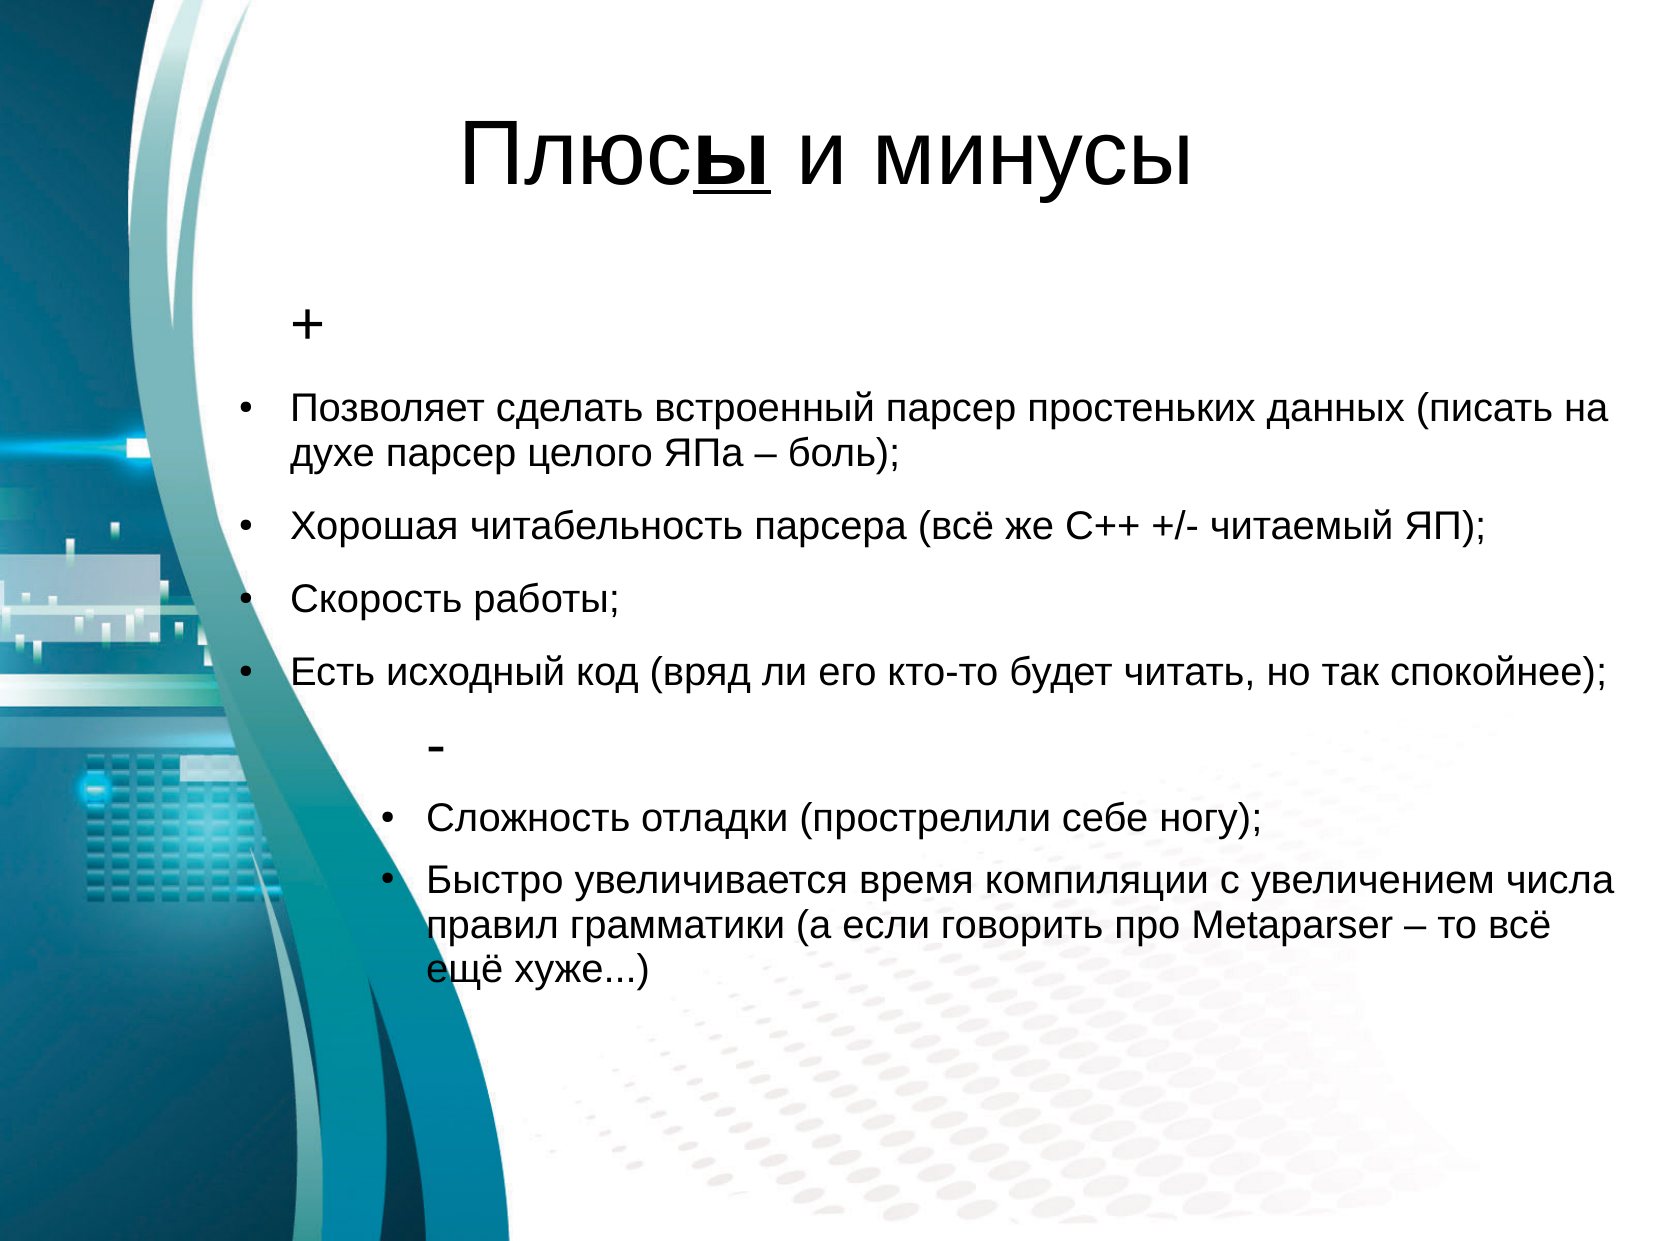

# Плюсы и минусы
+
Позволяет сделать встроенный парсер простеньких данных (писать на духе парсер целого ЯПа – боль);
Хорошая читабельность парсера (всё же C++ +/- читаемый ЯП);
Скорость работы;
Есть исходный код (вряд ли его кто-то будет читать, но так спокойнее);
-
Сложность отладки (прострелили себе ногу);
Быстро увеличивается время компиляции с увеличением числа правил грамматики (а если говорить про Metaparser – то всё ещё хуже...)